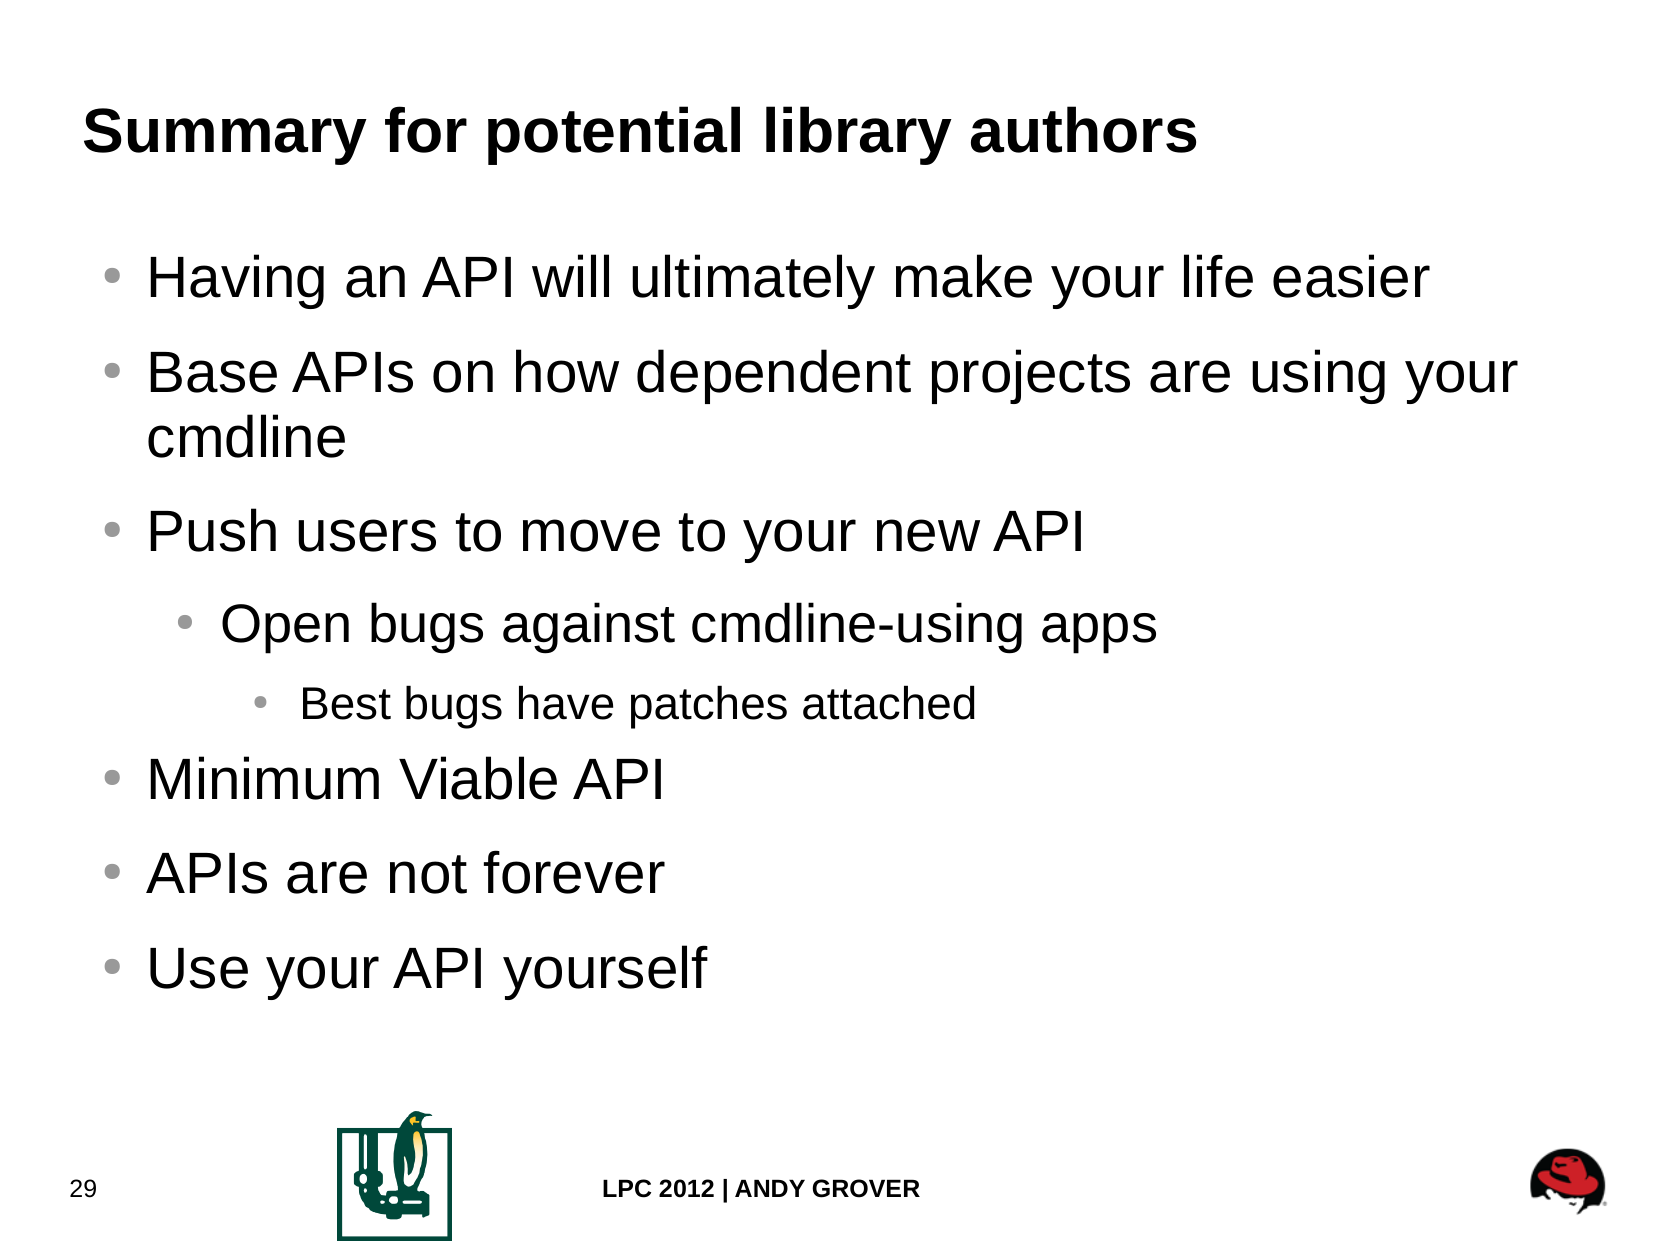

# Summary for potential library authors
Having an API will ultimately make your life easier
Base APIs on how dependent projects are using your cmdline
Push users to move to your new API
Open bugs against cmdline-using apps
Best bugs have patches attached
Minimum Viable API
APIs are not forever
Use your API yourself